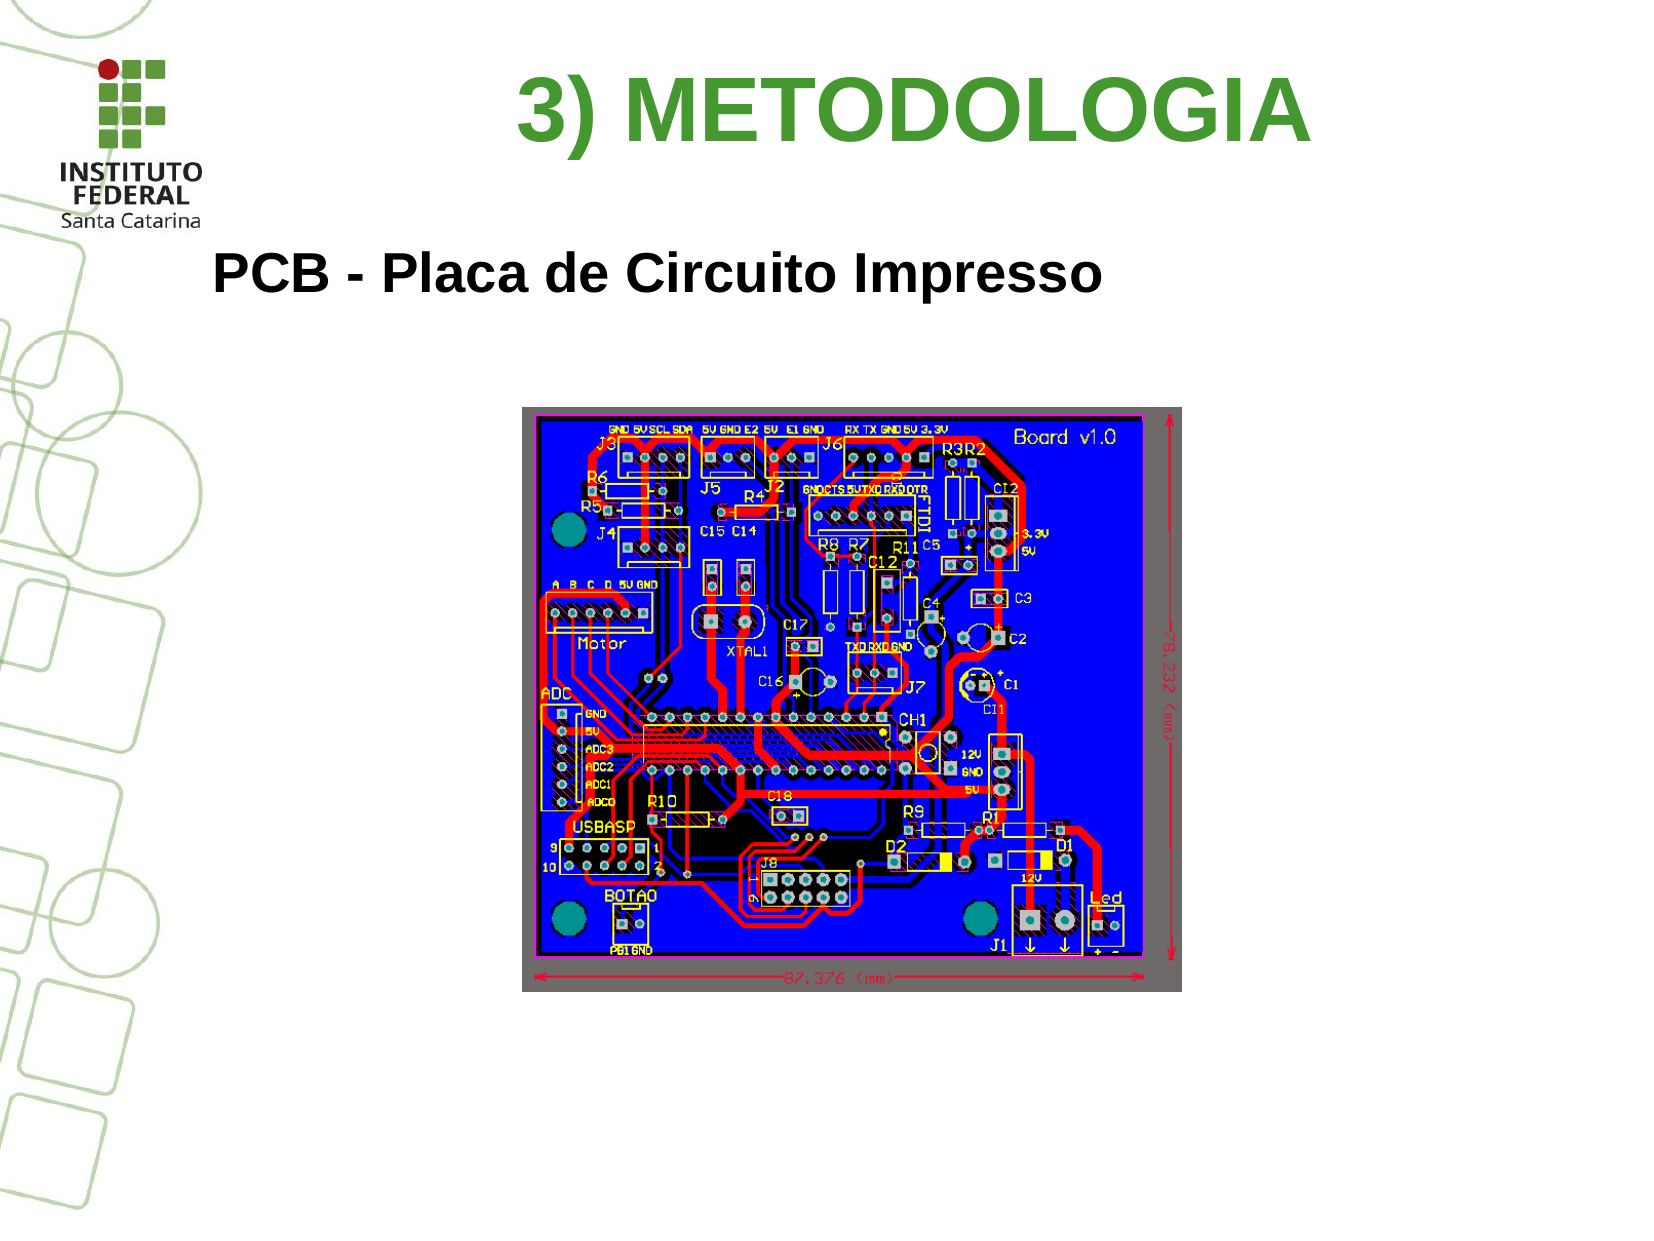

# 3) METODOLOGIA
PCB - Placa de Circuito Impresso